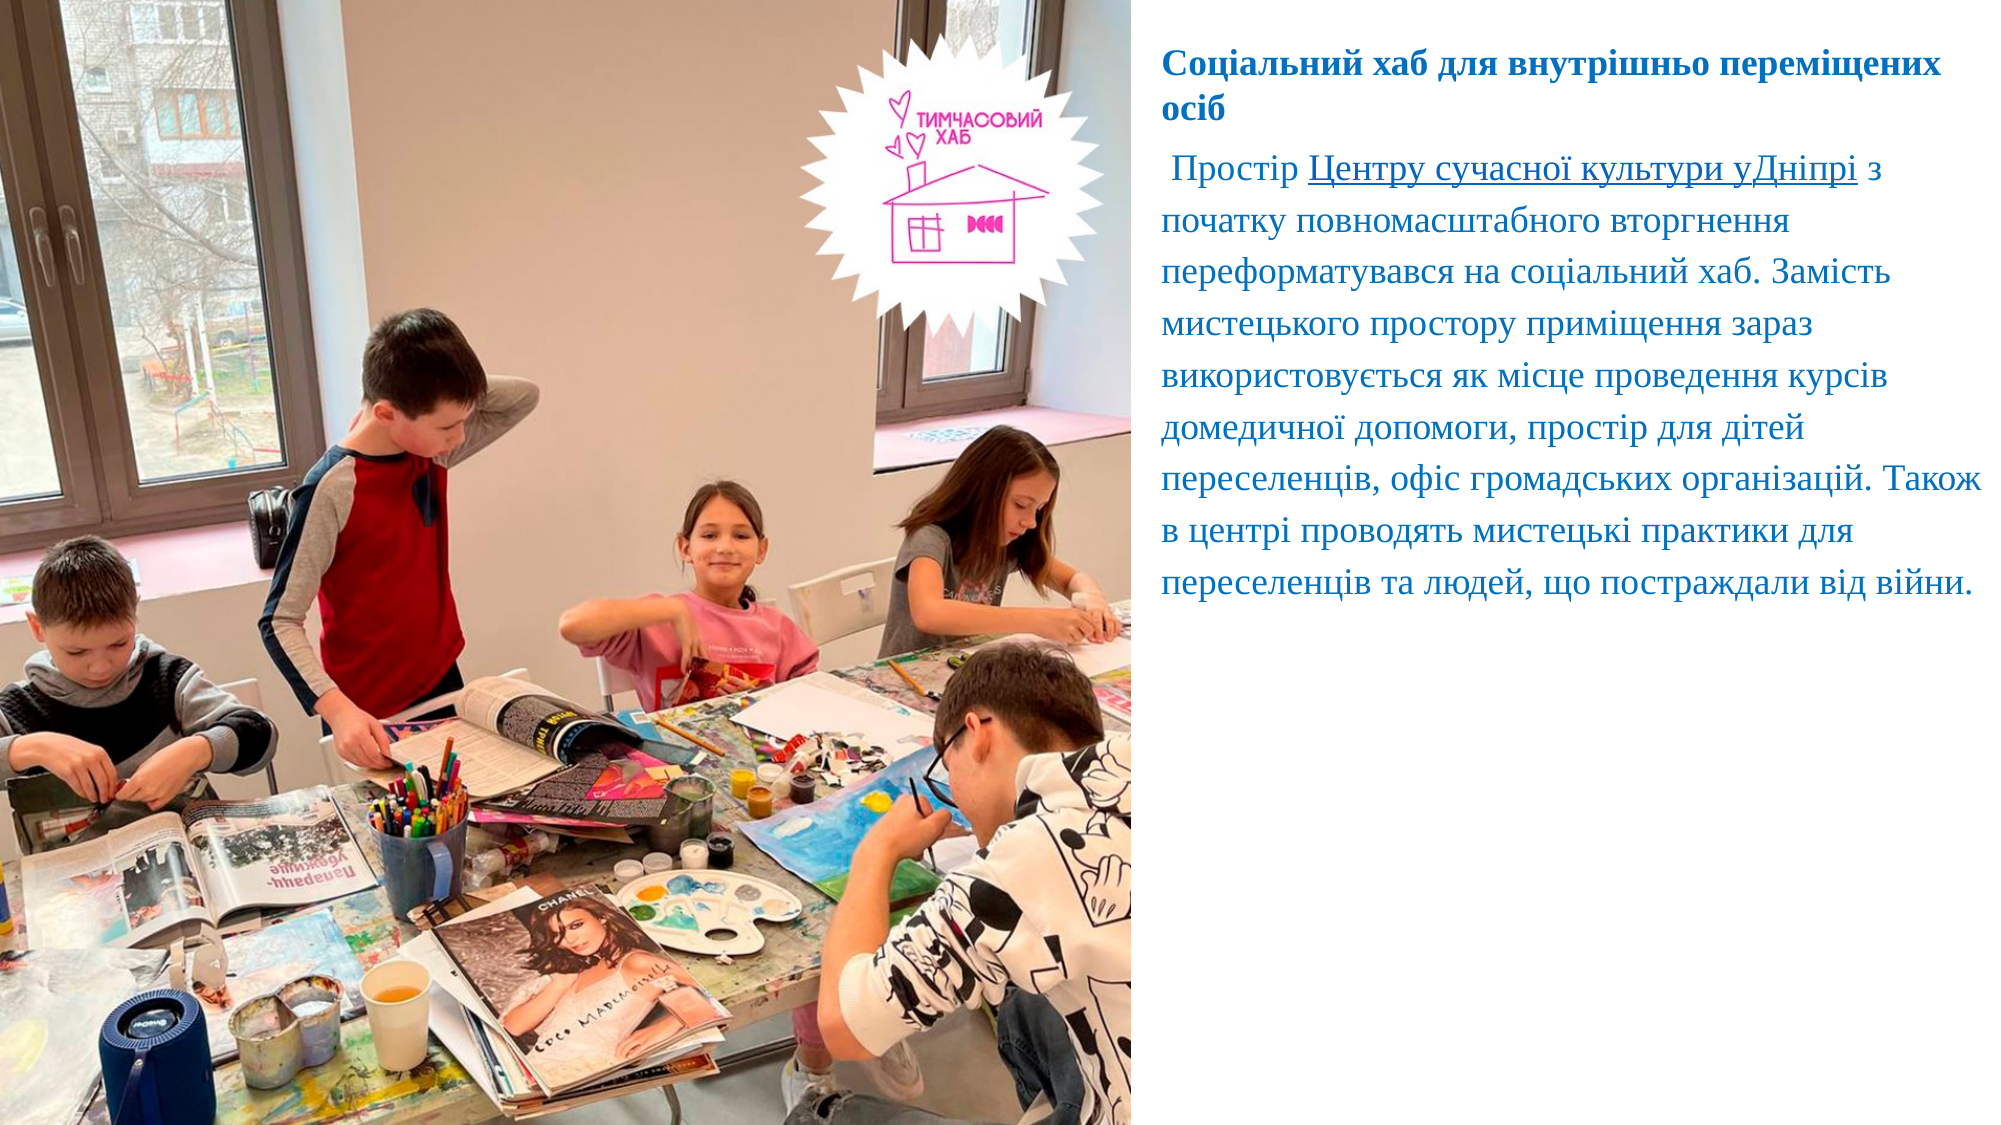

Соціальний хаб для внутрішньо переміщених осіб
 Простір Центру сучасної культури уДніпрі з початку повномасштабного вторгнення переформатувався на соціальний хаб. Замість мистецького простору приміщення зараз використовується як місце проведення курсів домедичної допомоги, простір для дітей переселенців, офіс громадських організацій. Також в центрі проводять мистецькі практики для переселенців та людей, що постраждали від війни.